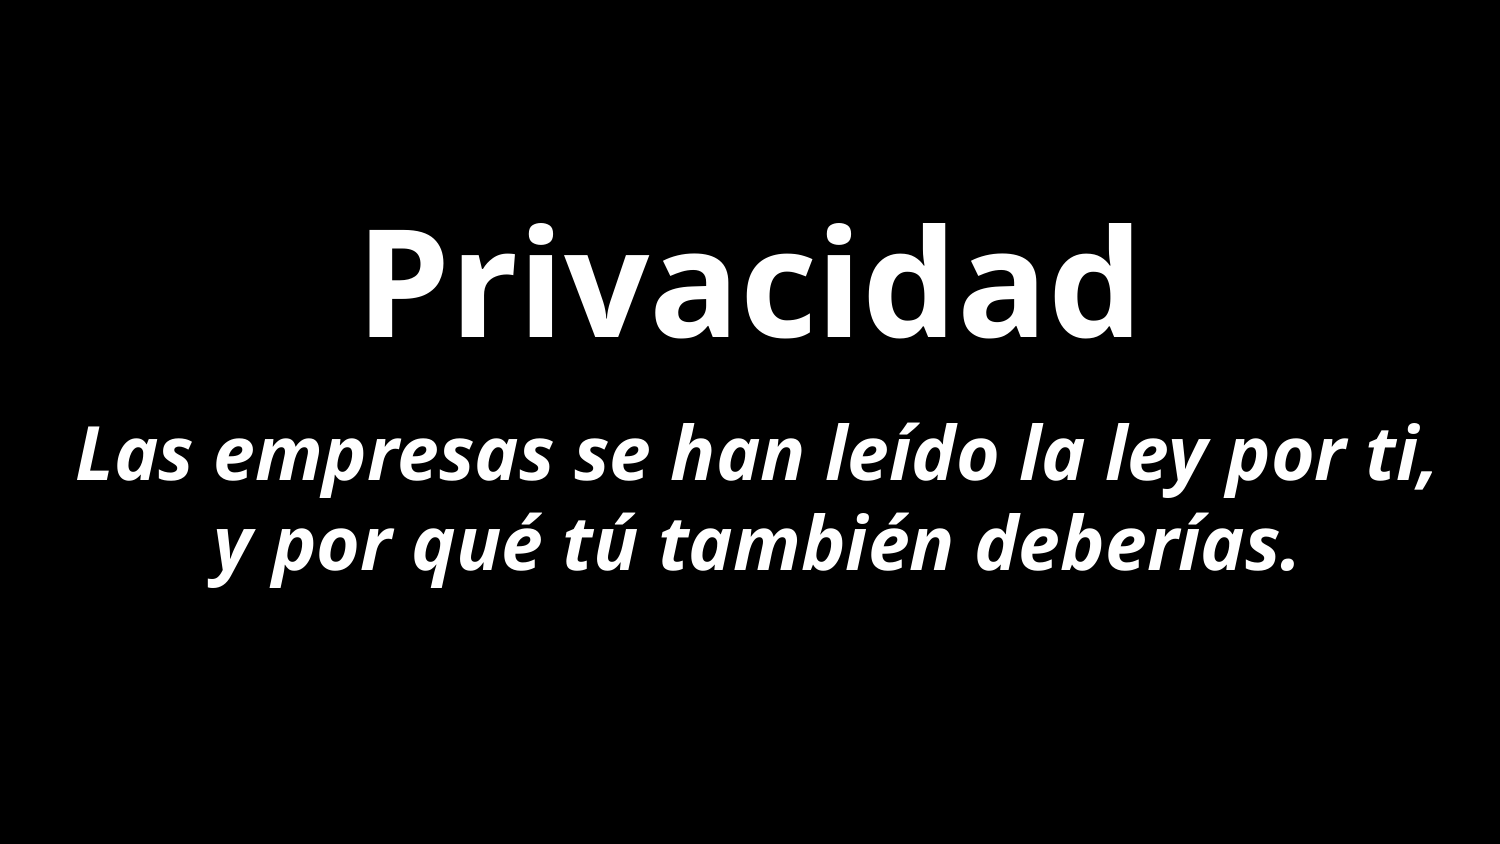

# Privacidad
Las empresas se han leído la ley por ti, y por qué tú también deberías.